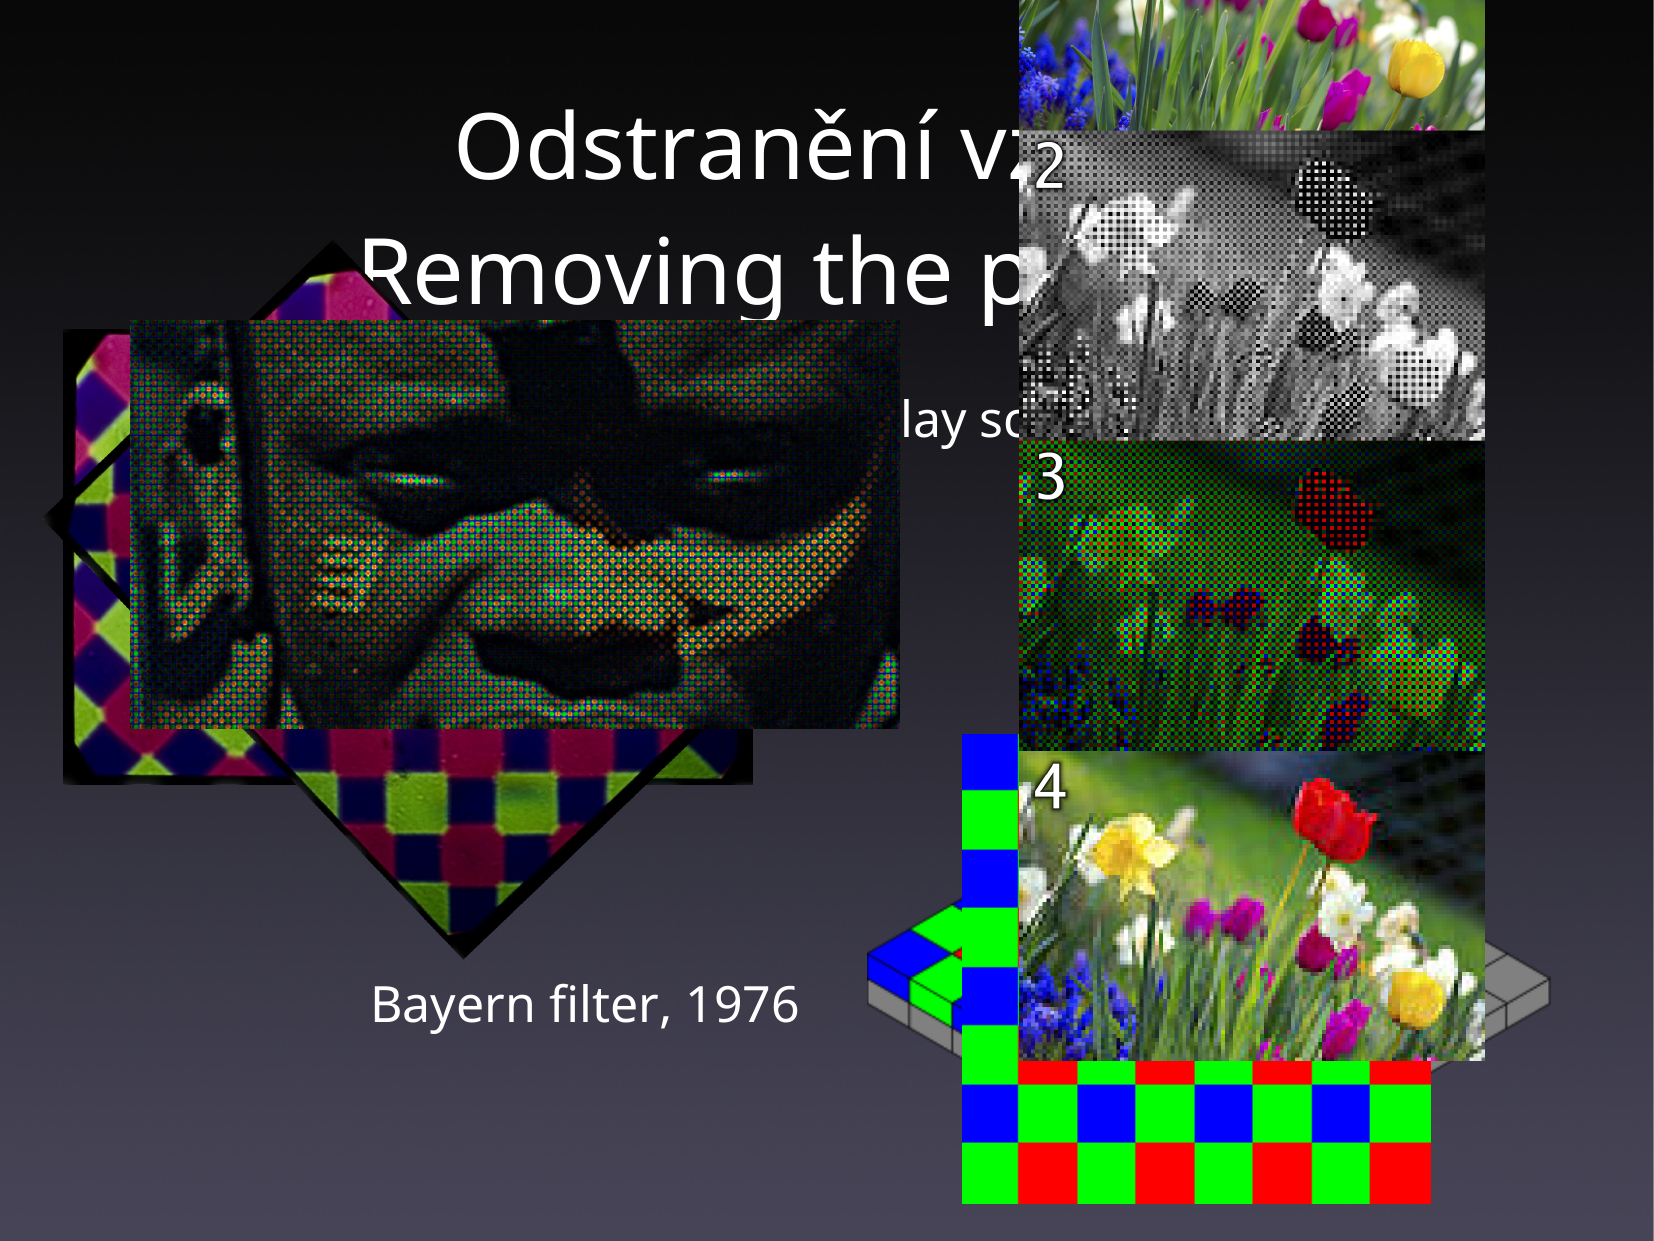

# Odstranění vzoru Removing the pattern
Finlay screen filter 1929
Bayern filter, 1976